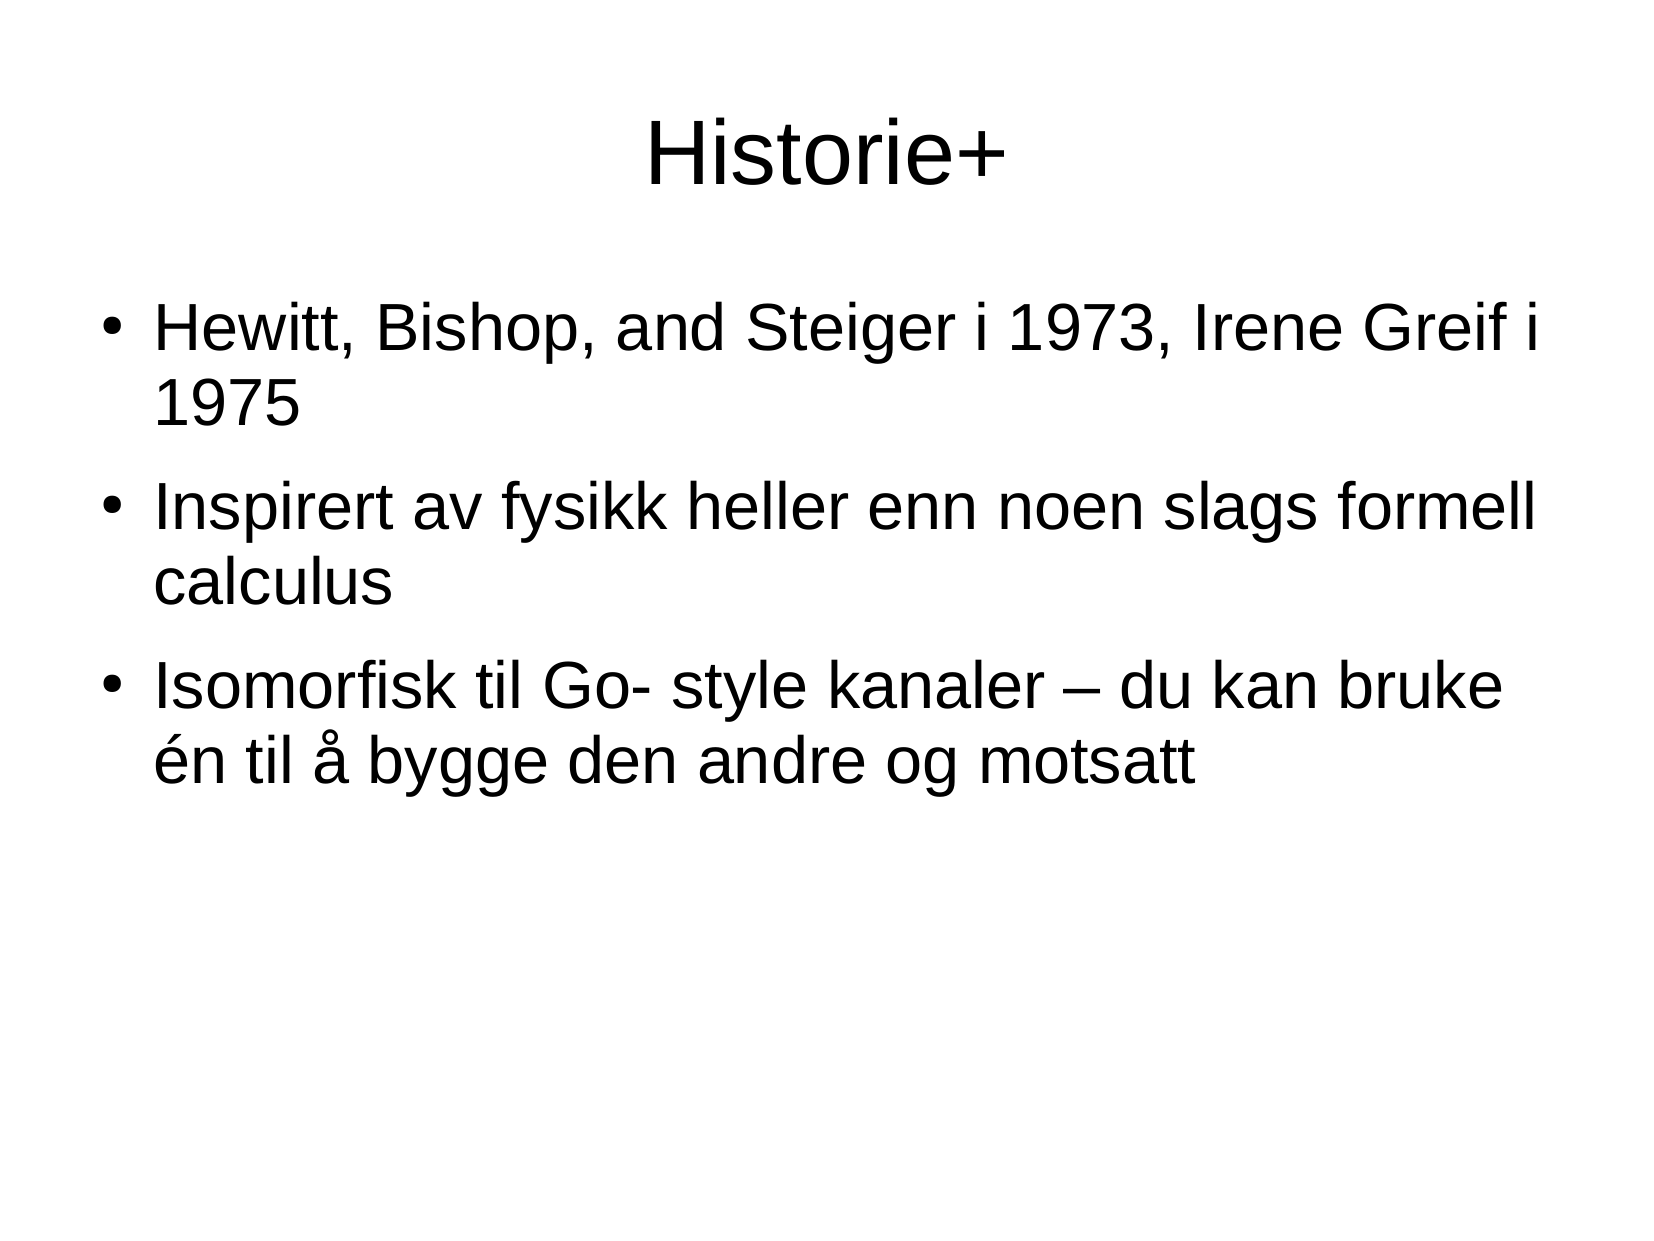

# Historie+
Hewitt, Bishop, and Steiger i 1973, Irene Greif i 1975
Inspirert av fysikk heller enn noen slags formell calculus
Isomorfisk til Go- style kanaler – du kan bruke én til å bygge den andre og motsatt